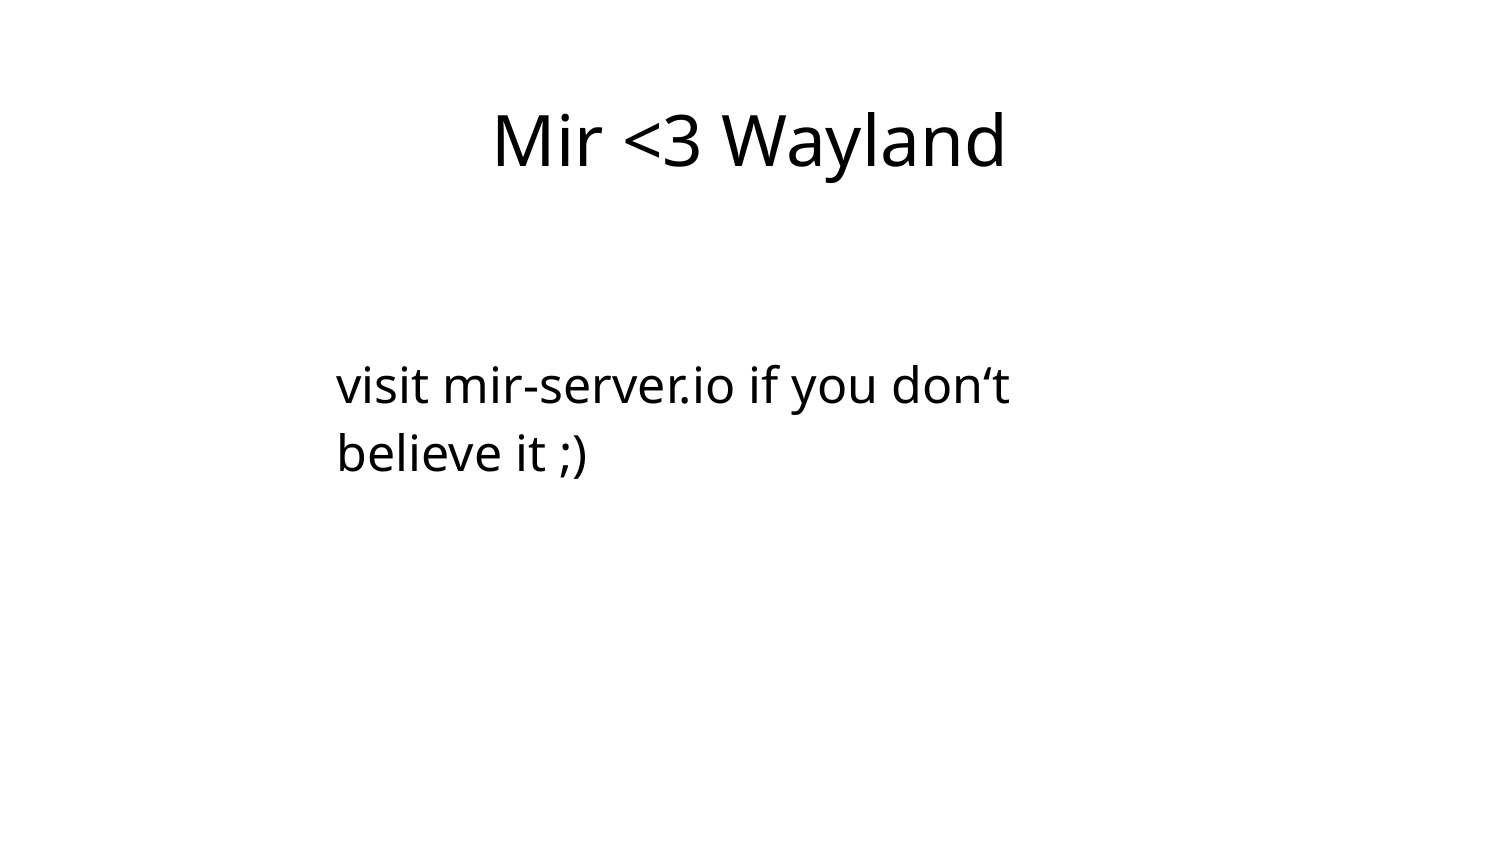

# Mir <3 Wayland
visit mir-server.io if you don‘t believe it ;)